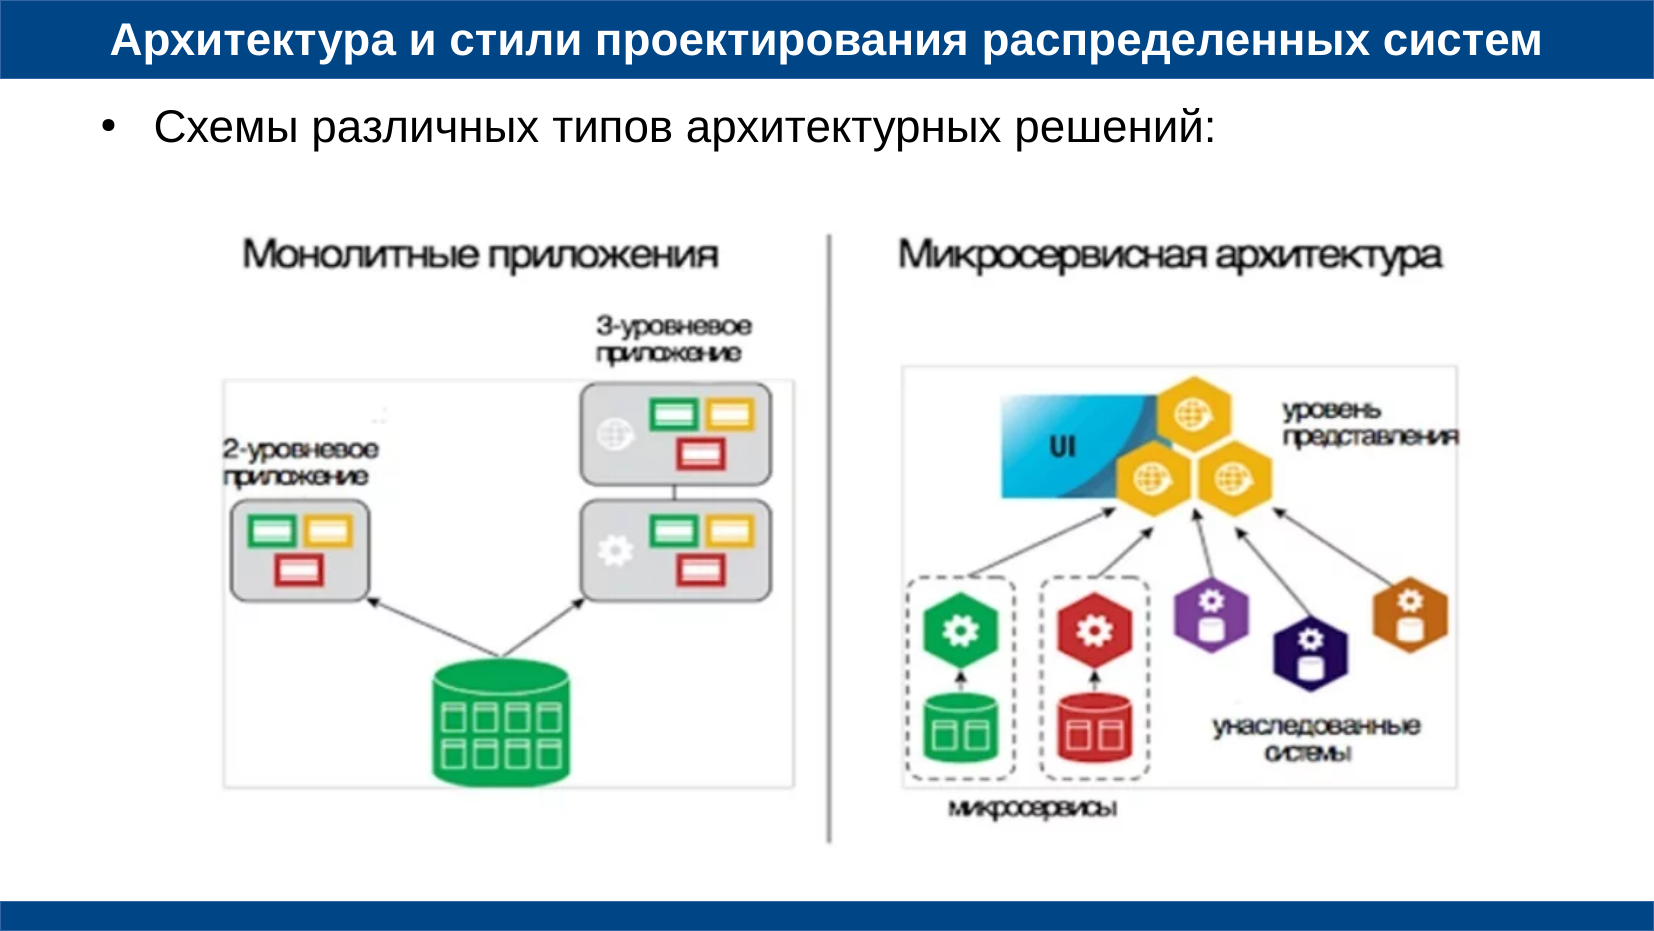

# Архитектура и стили проектирования распределенных систем
Схемы различных типов архитектурных решений: